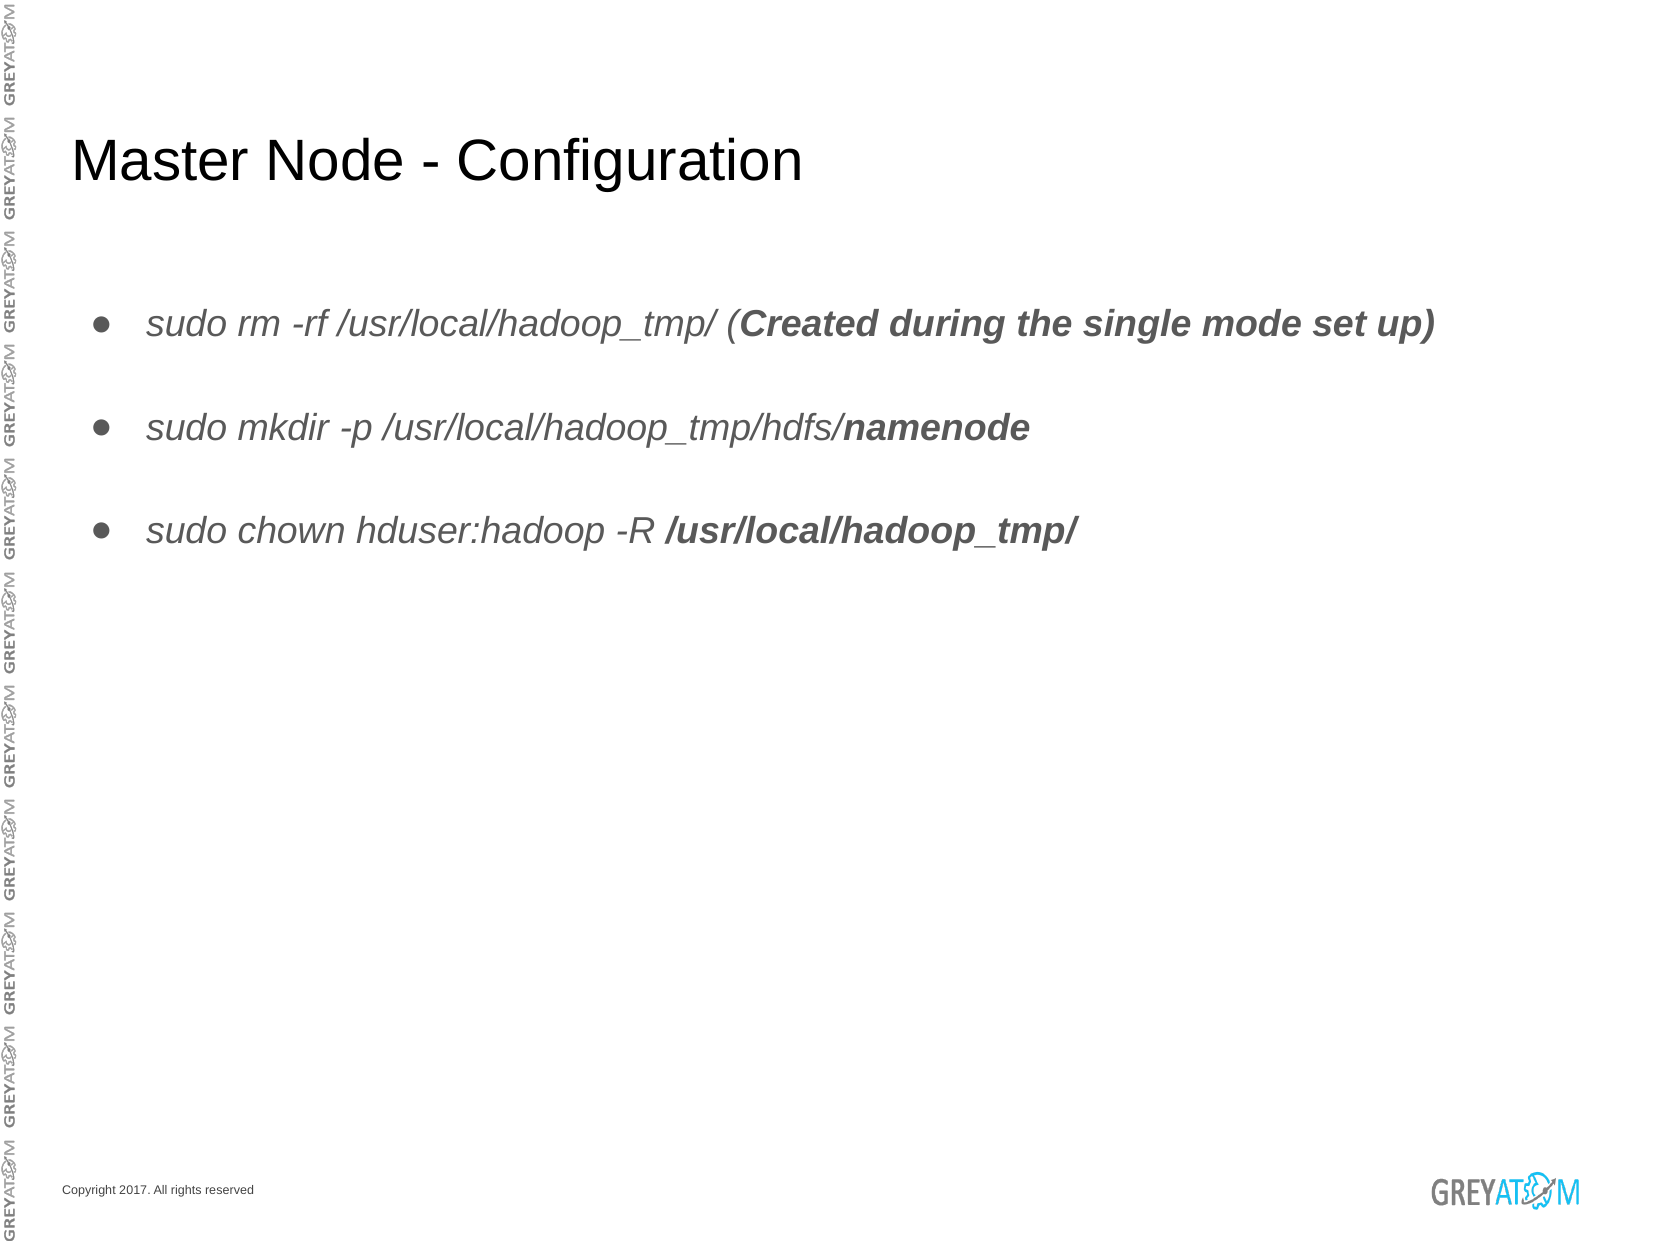

Master Node - Configuration
sudo rm -rf /usr/local/hadoop_tmp/ (Created during the single mode set up)
sudo mkdir -p /usr/local/hadoop_tmp/hdfs/namenode
sudo chown hduser:hadoop -R /usr/local/hadoop_tmp/